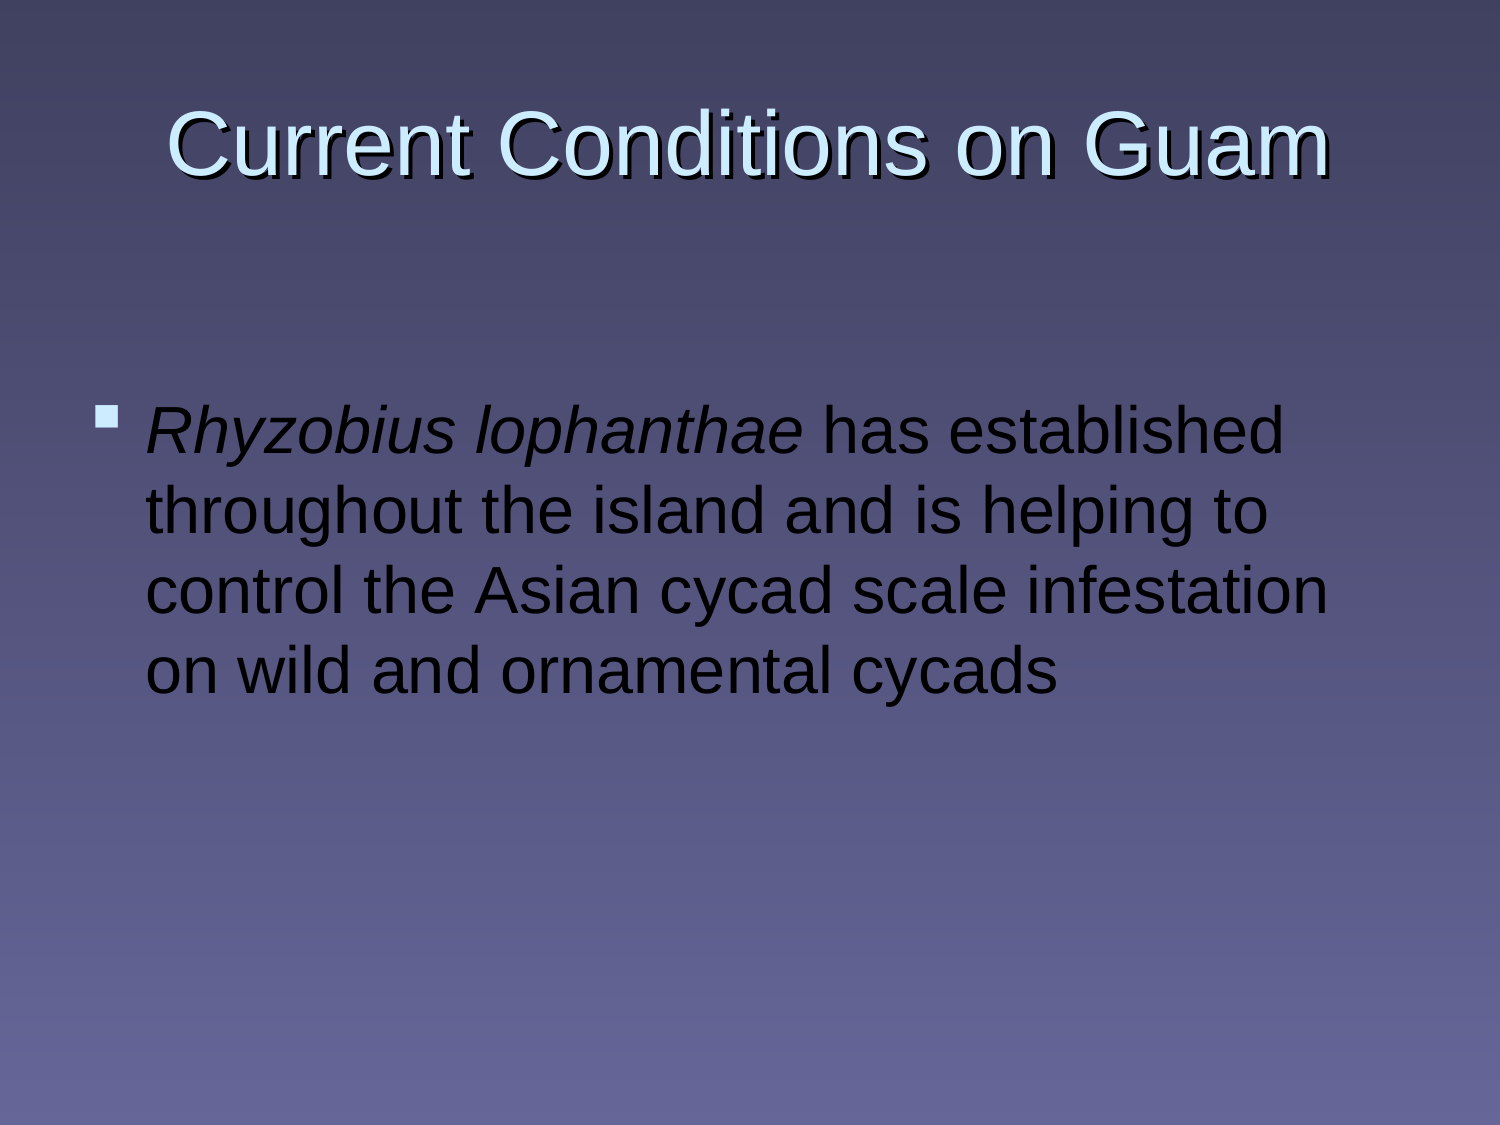

# Current Conditions on Guam
Rhyzobius lophanthae has established throughout the island and is helping to control the Asian cycad scale infestation on wild and ornamental cycads